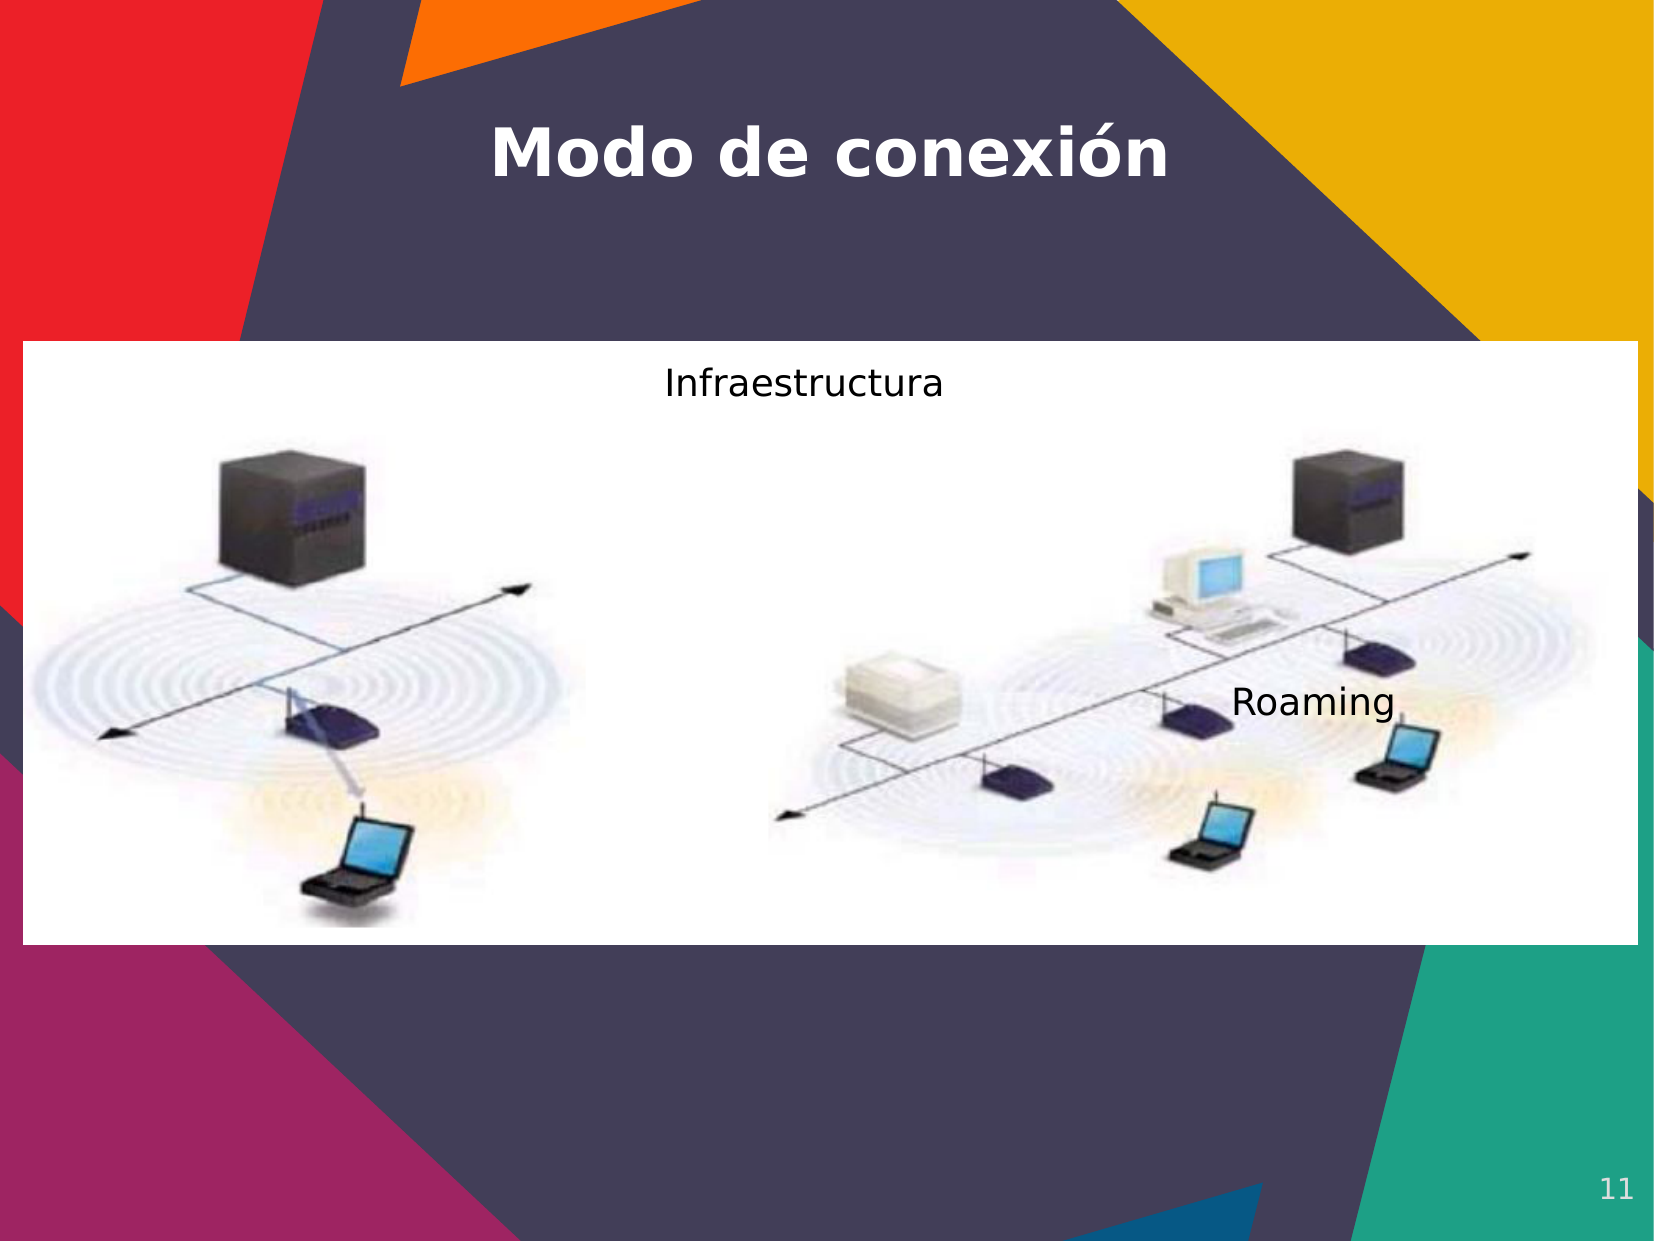

# Modo de conexión
Infraestructura
Roaming
11